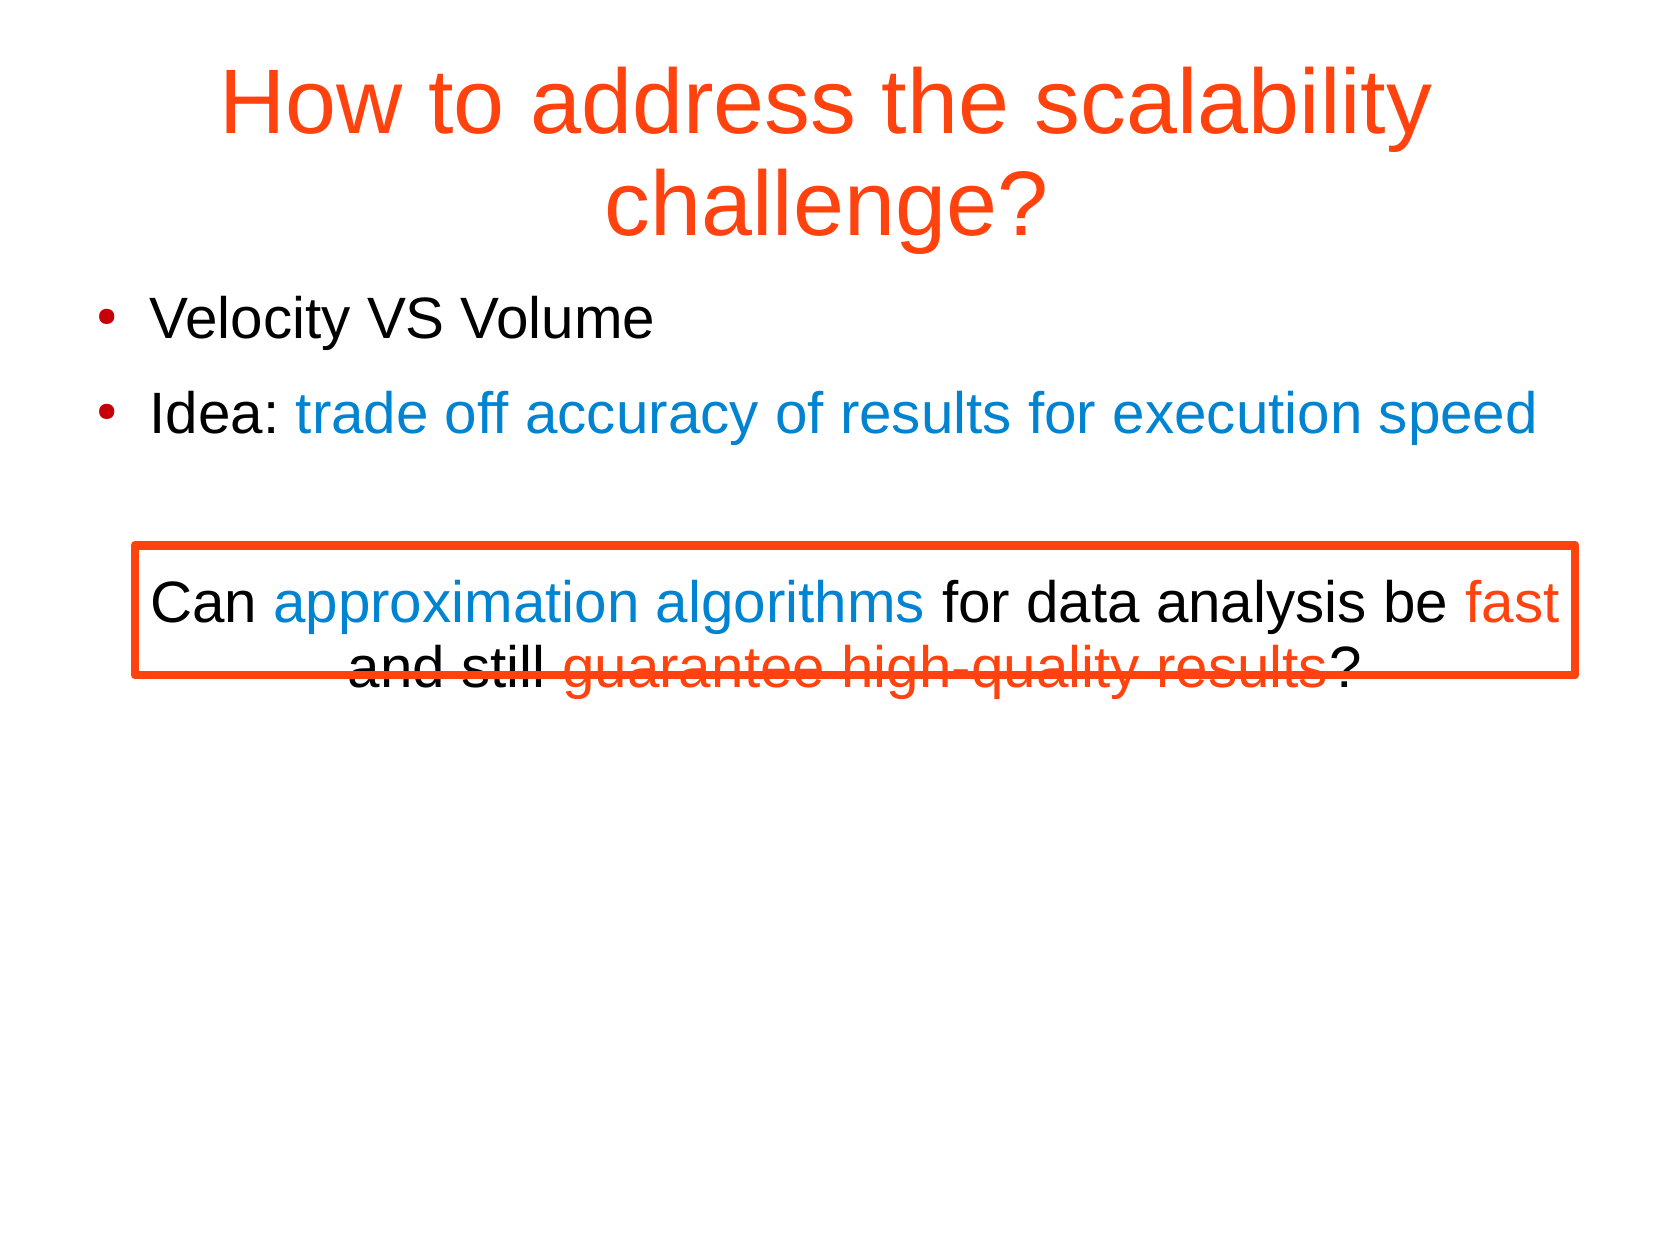

# How to address the scalability challenge?
Velocity VS Volume
Idea: trade off accuracy of results for execution speed
Can approximation algorithms for data analysis be fast and still guarantee high-quality results?